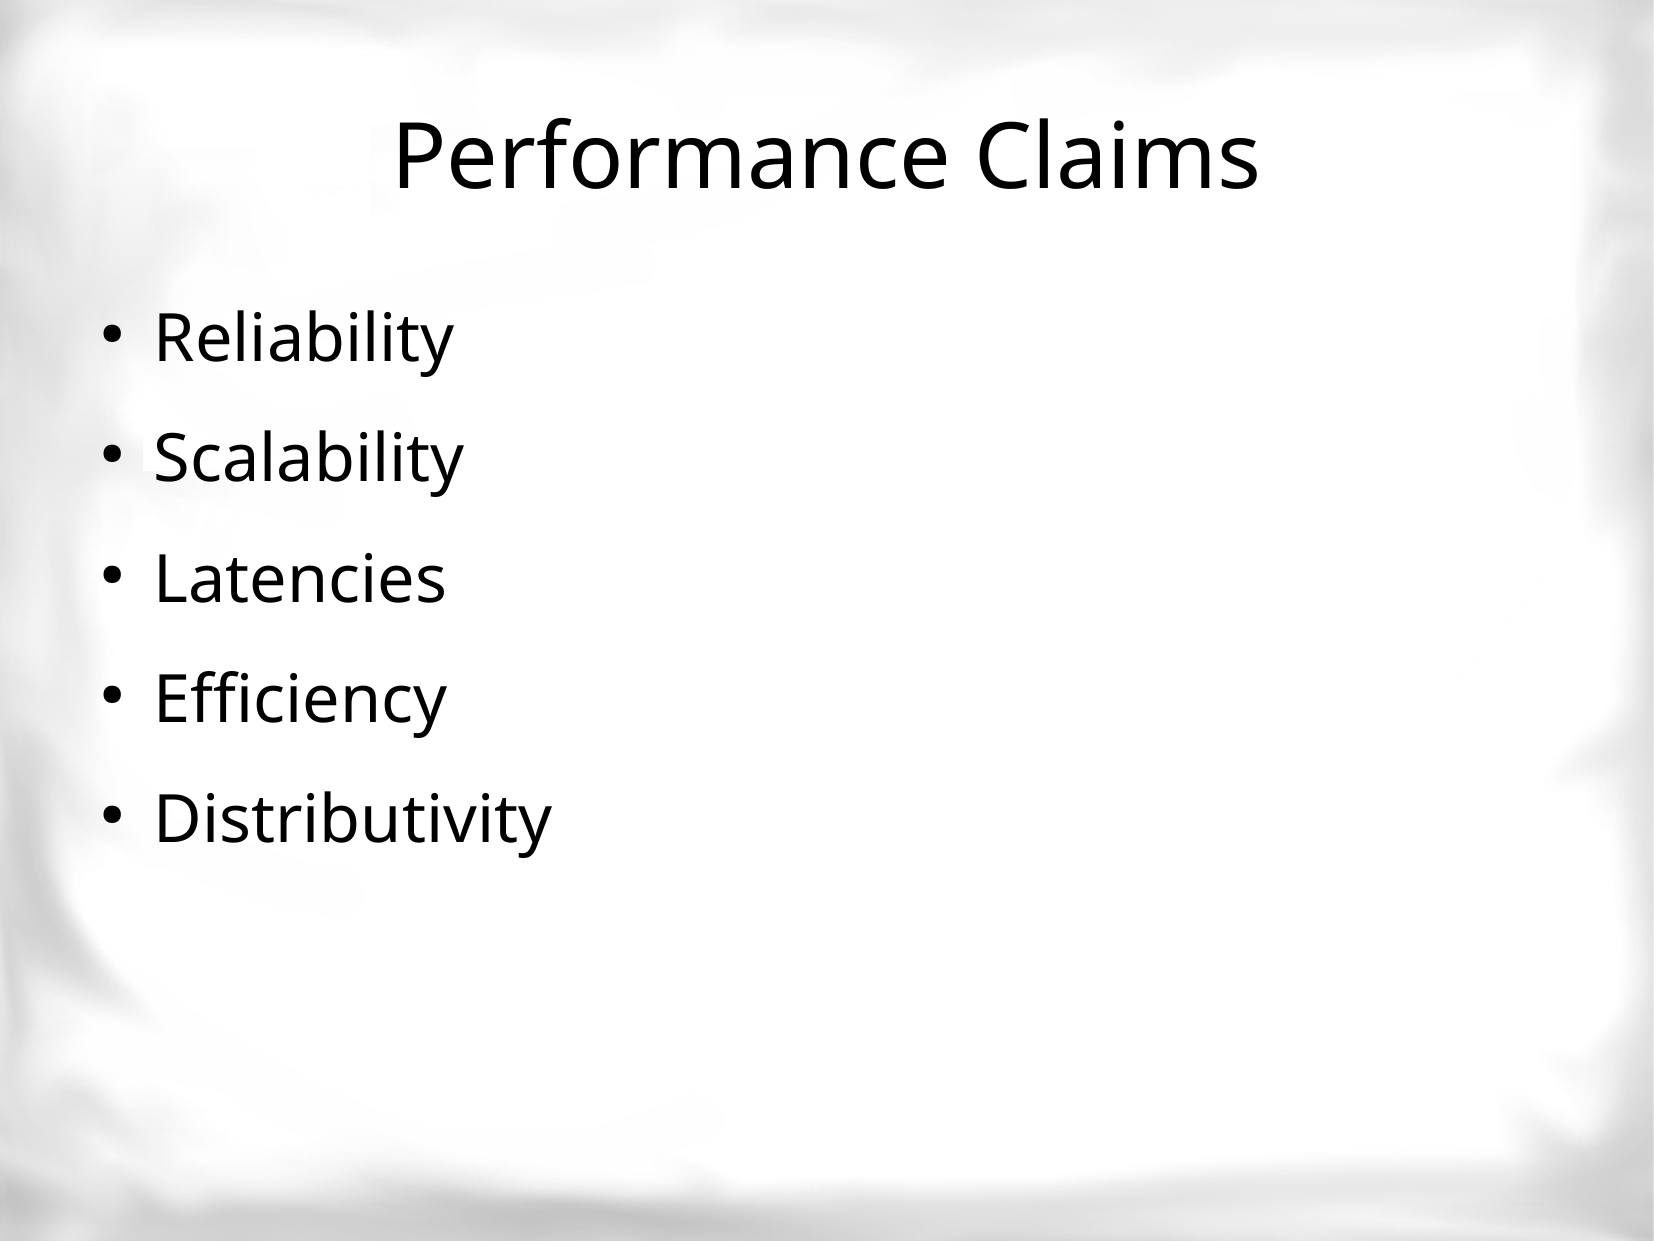

# Performance Claims
Reliability
Scalability
Latencies
Efficiency
Distributivity